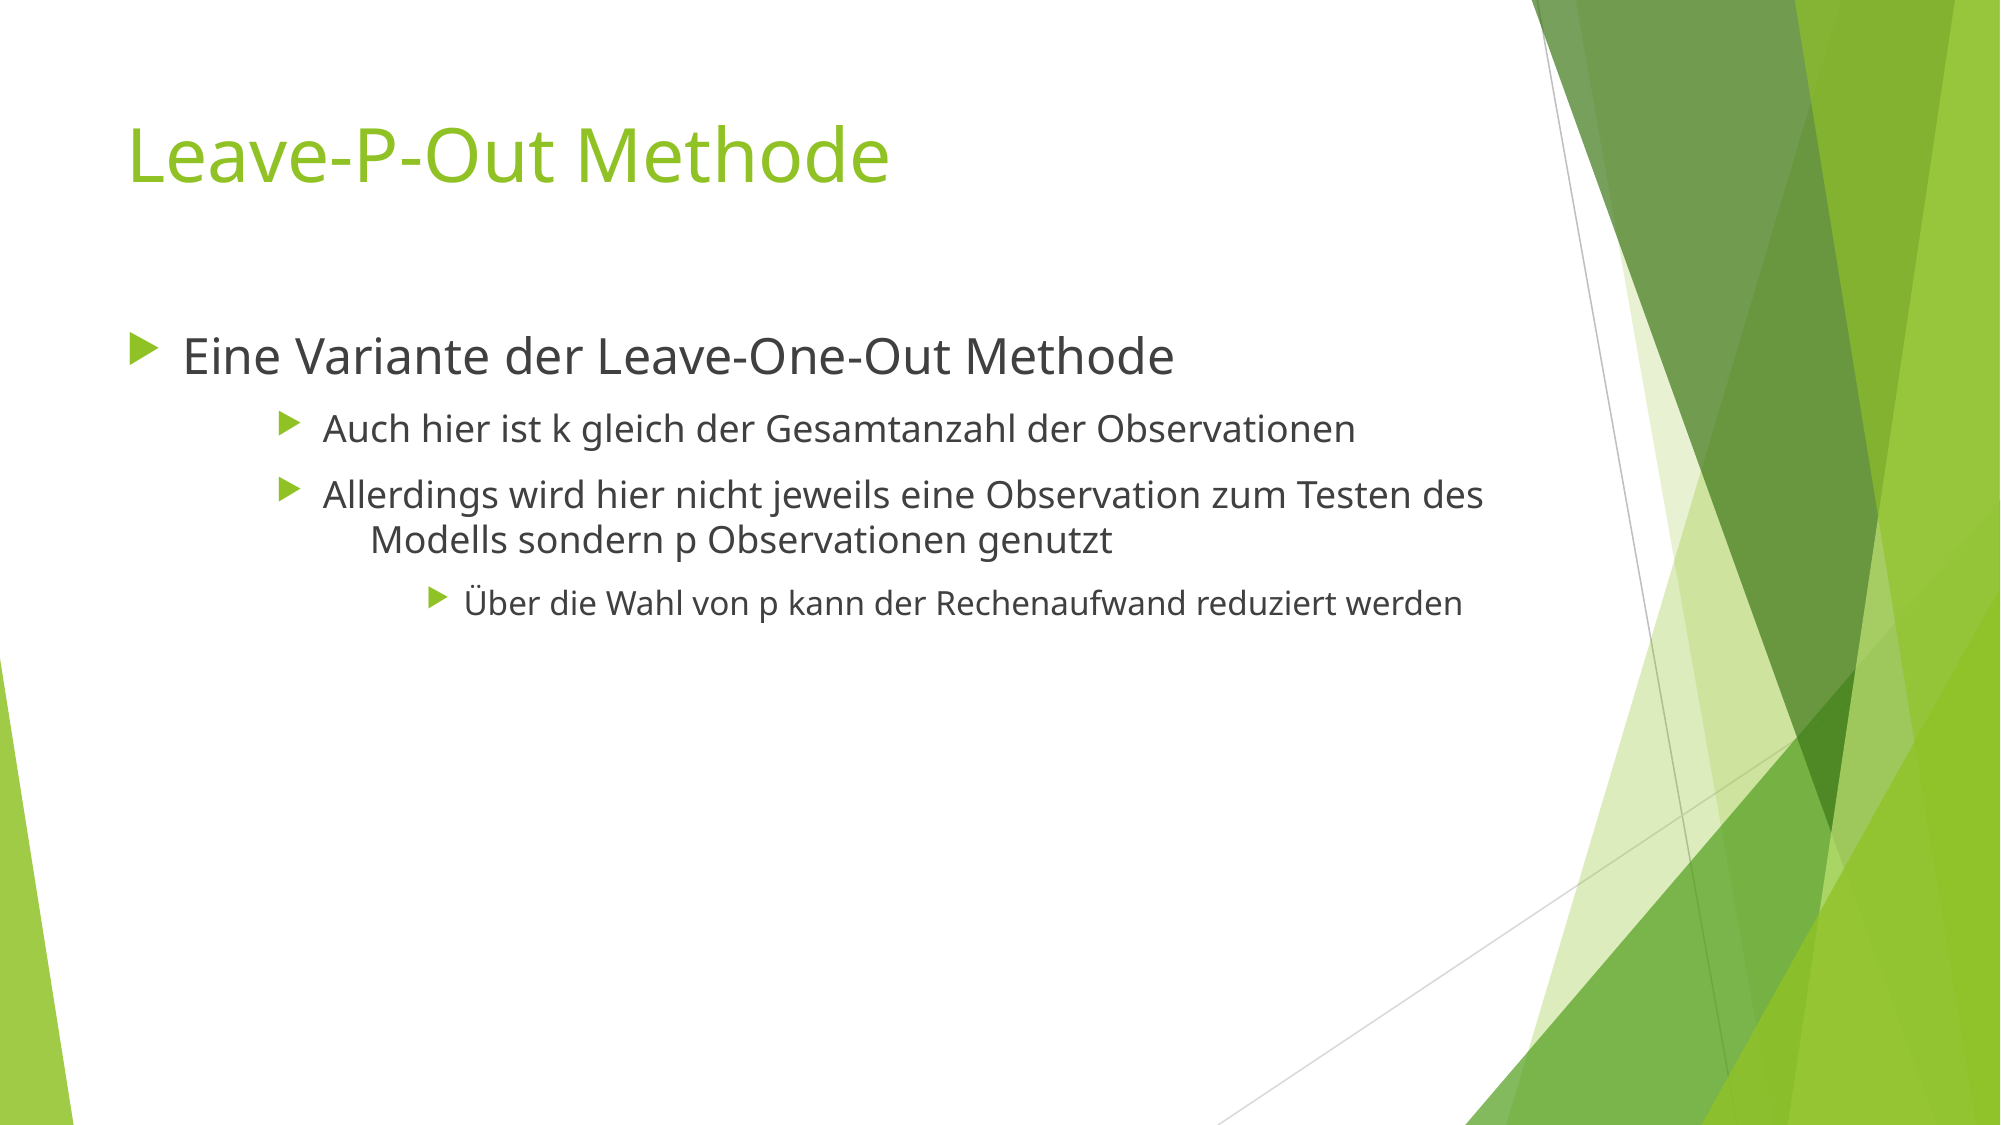

# Leave-P-Out Methode
Eine Variante der Leave-One-Out Methode
Auch hier ist k gleich der Gesamtanzahl der Observationen
Allerdings wird hier nicht jeweils eine Observation zum Testen des Modells sondern p Observationen genutzt
Über die Wahl von p kann der Rechenaufwand reduziert werden